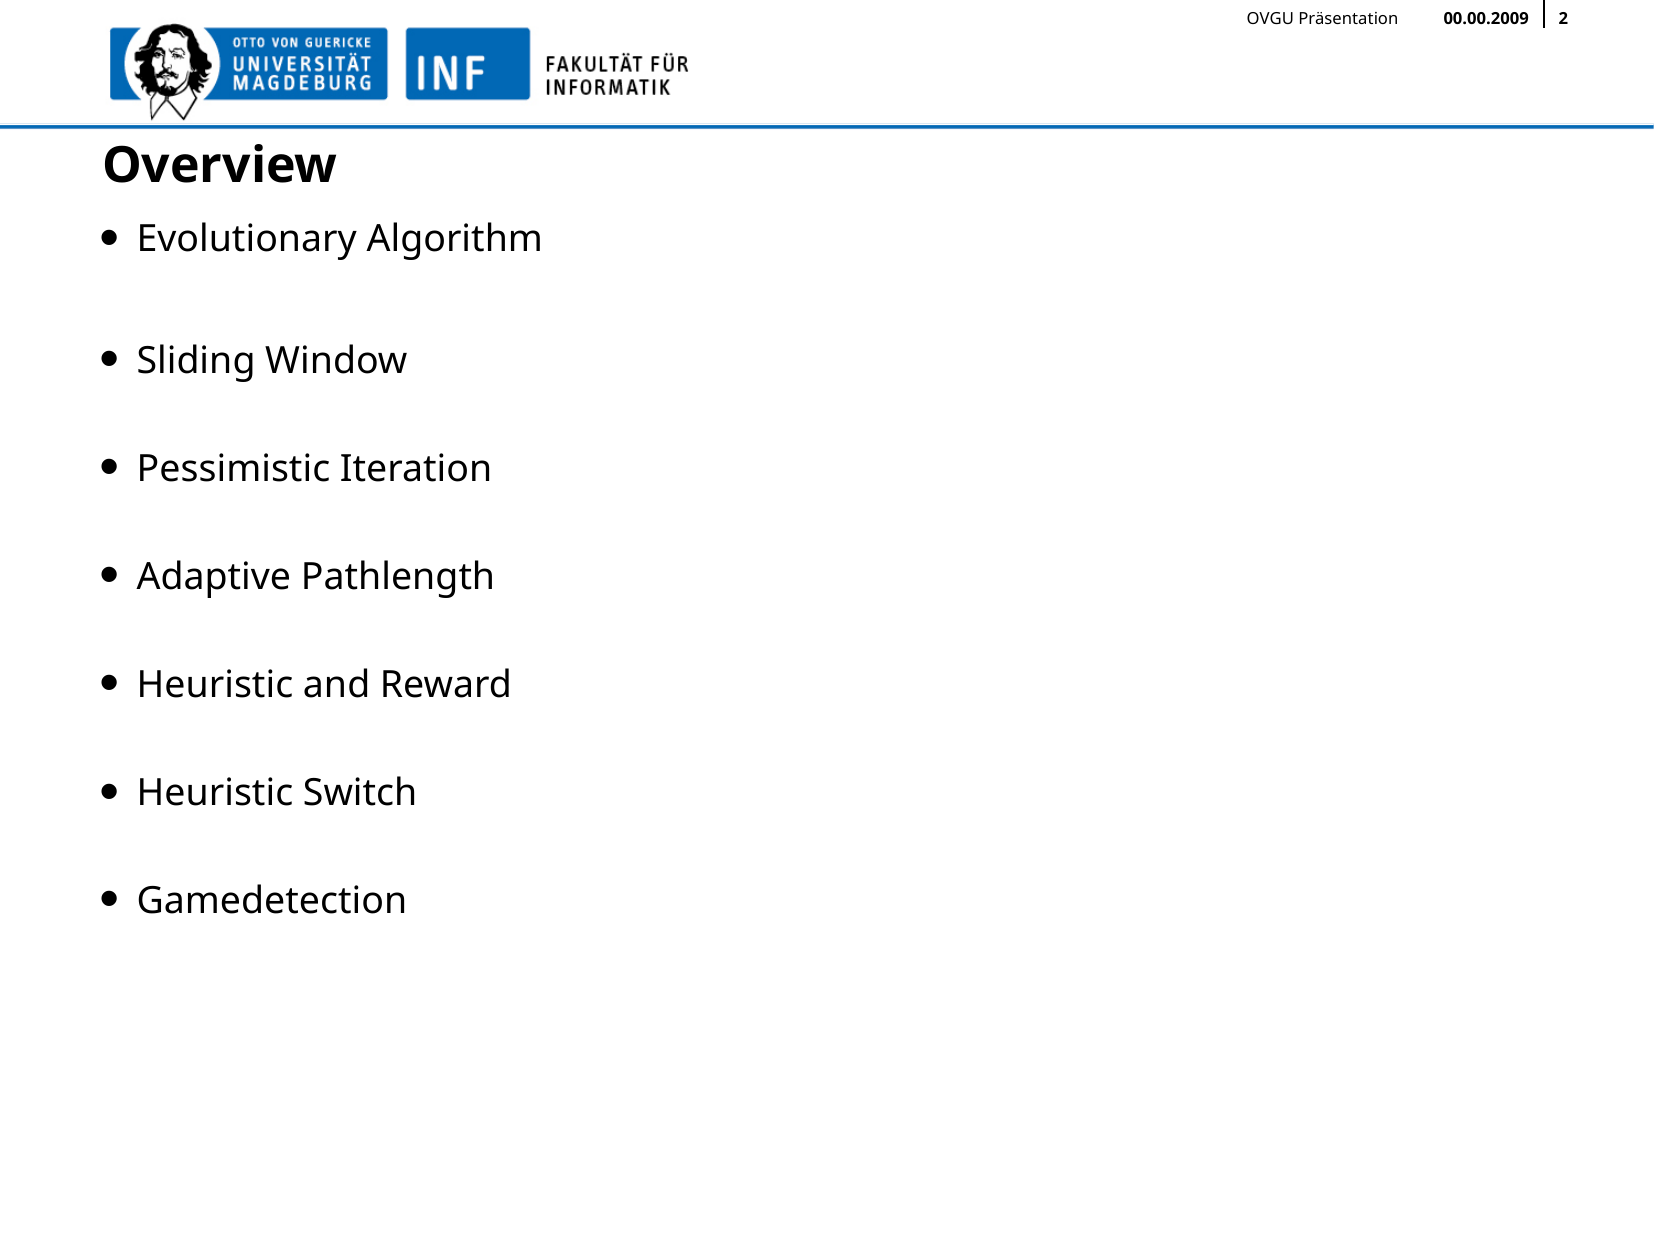

Overview
# Evolutionary Algorithm
Sliding Window
Pessimistic Iteration
Adaptive Pathlength
Heuristic and Reward
Heuristic Switch
Gamedetection